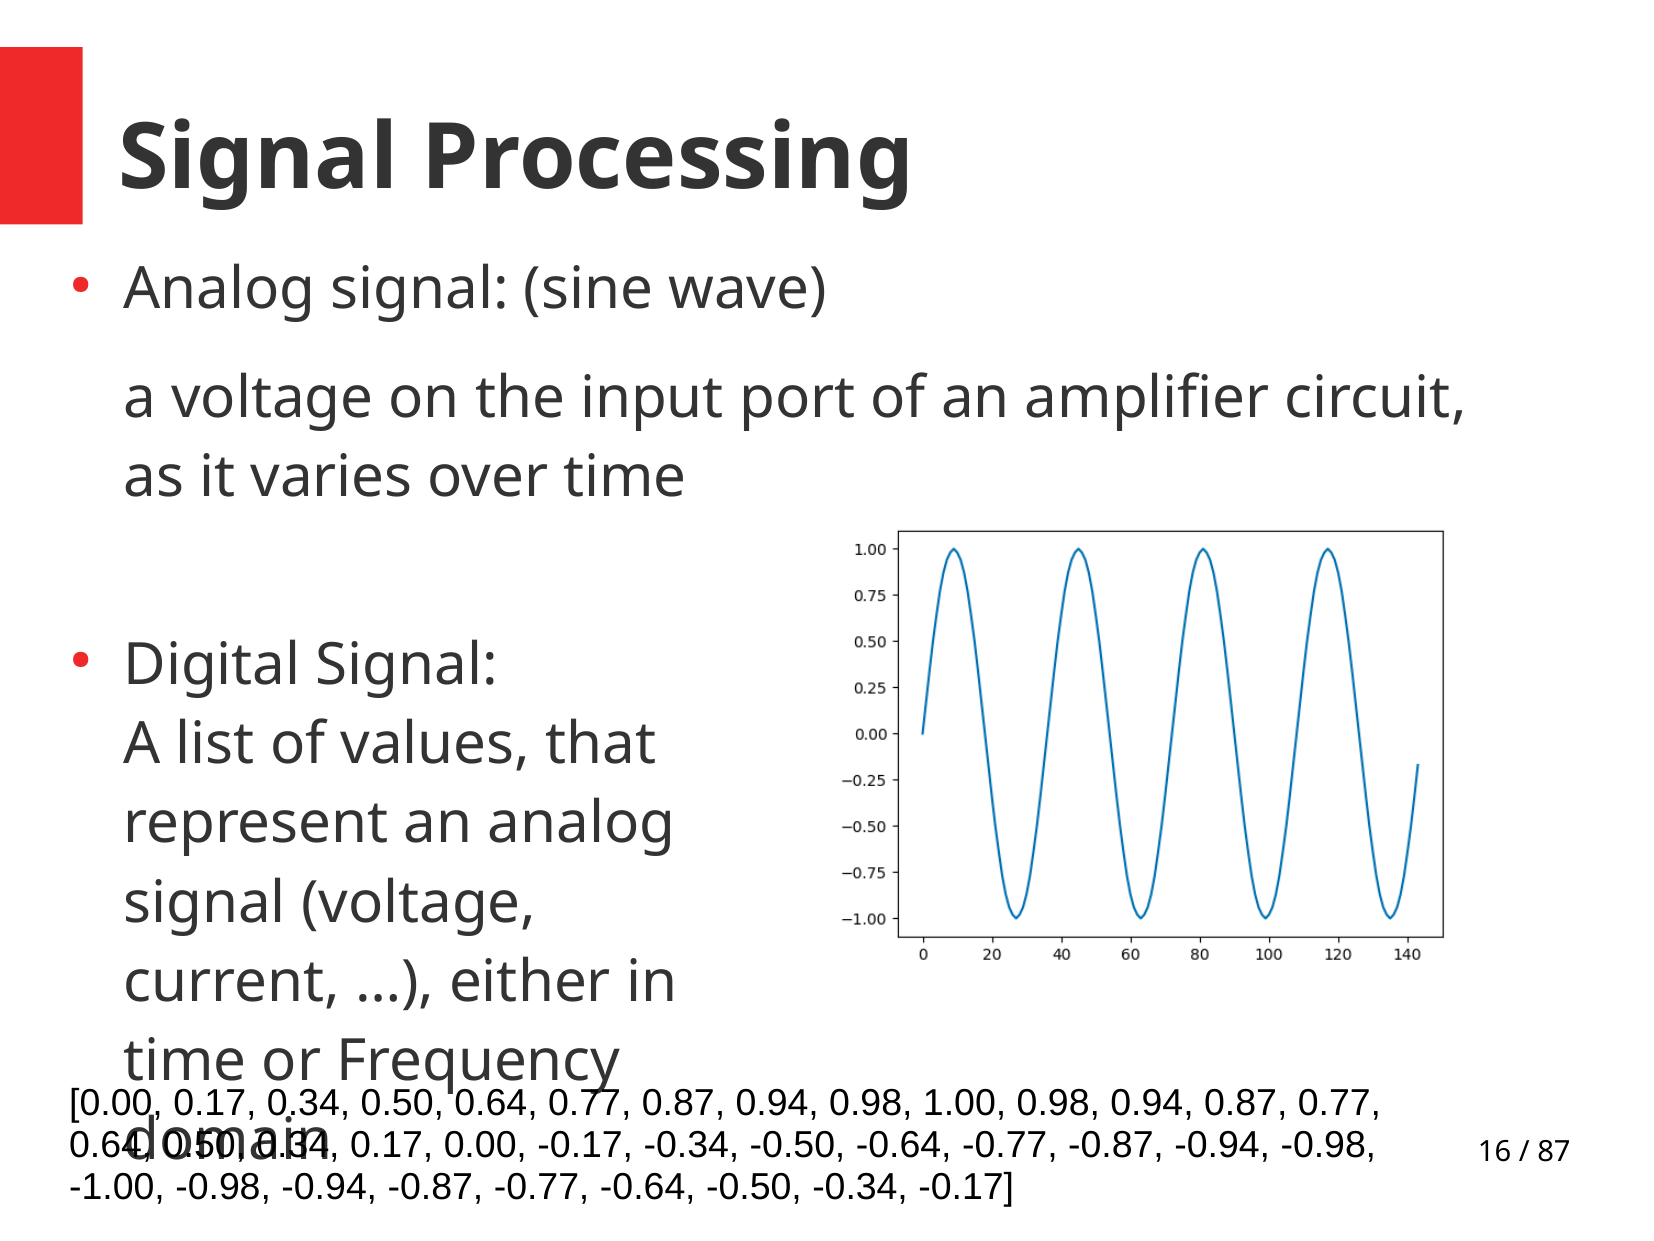

# Signal Processing
Analog signal: (sine wave)
a voltage on the input port of an amplifier circuit, as it varies over time
Digital Signal:
A list of values, that
represent an analog
signal (voltage,
current, …), either in
time or Frequency
domain
[0.00, 0.17, 0.34, 0.50, 0.64, 0.77, 0.87, 0.94, 0.98, 1.00, 0.98, 0.94, 0.87, 0.77, 0.64, 0.50, 0.34, 0.17, 0.00, -0.17, -0.34, -0.50, -0.64, -0.77, -0.87, -0.94, -0.98, -1.00, -0.98, -0.94, -0.87, -0.77, -0.64, -0.50, -0.34, -0.17]
16